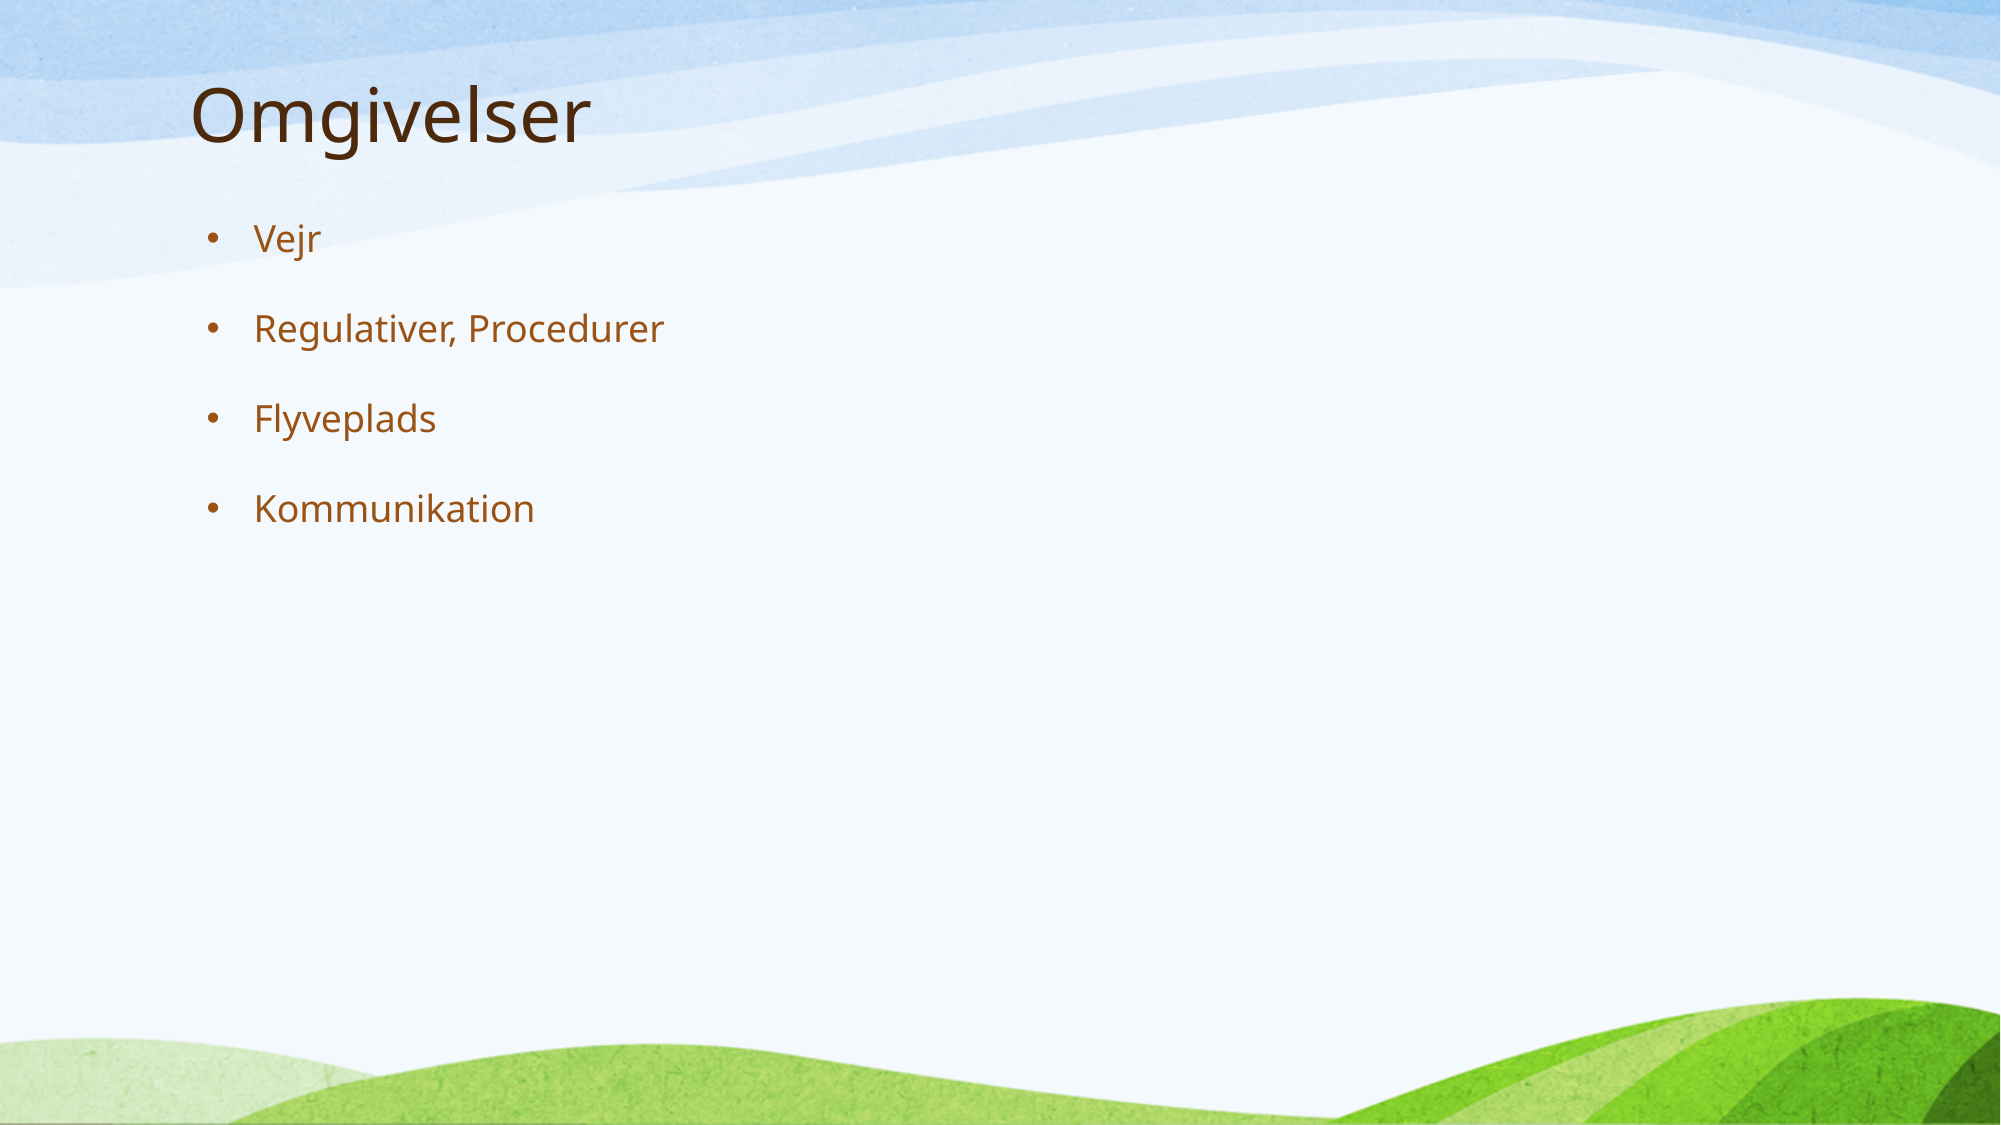

# Omgivelser
Vejr
Regulativer, Procedurer
Flyveplads
Kommunikation